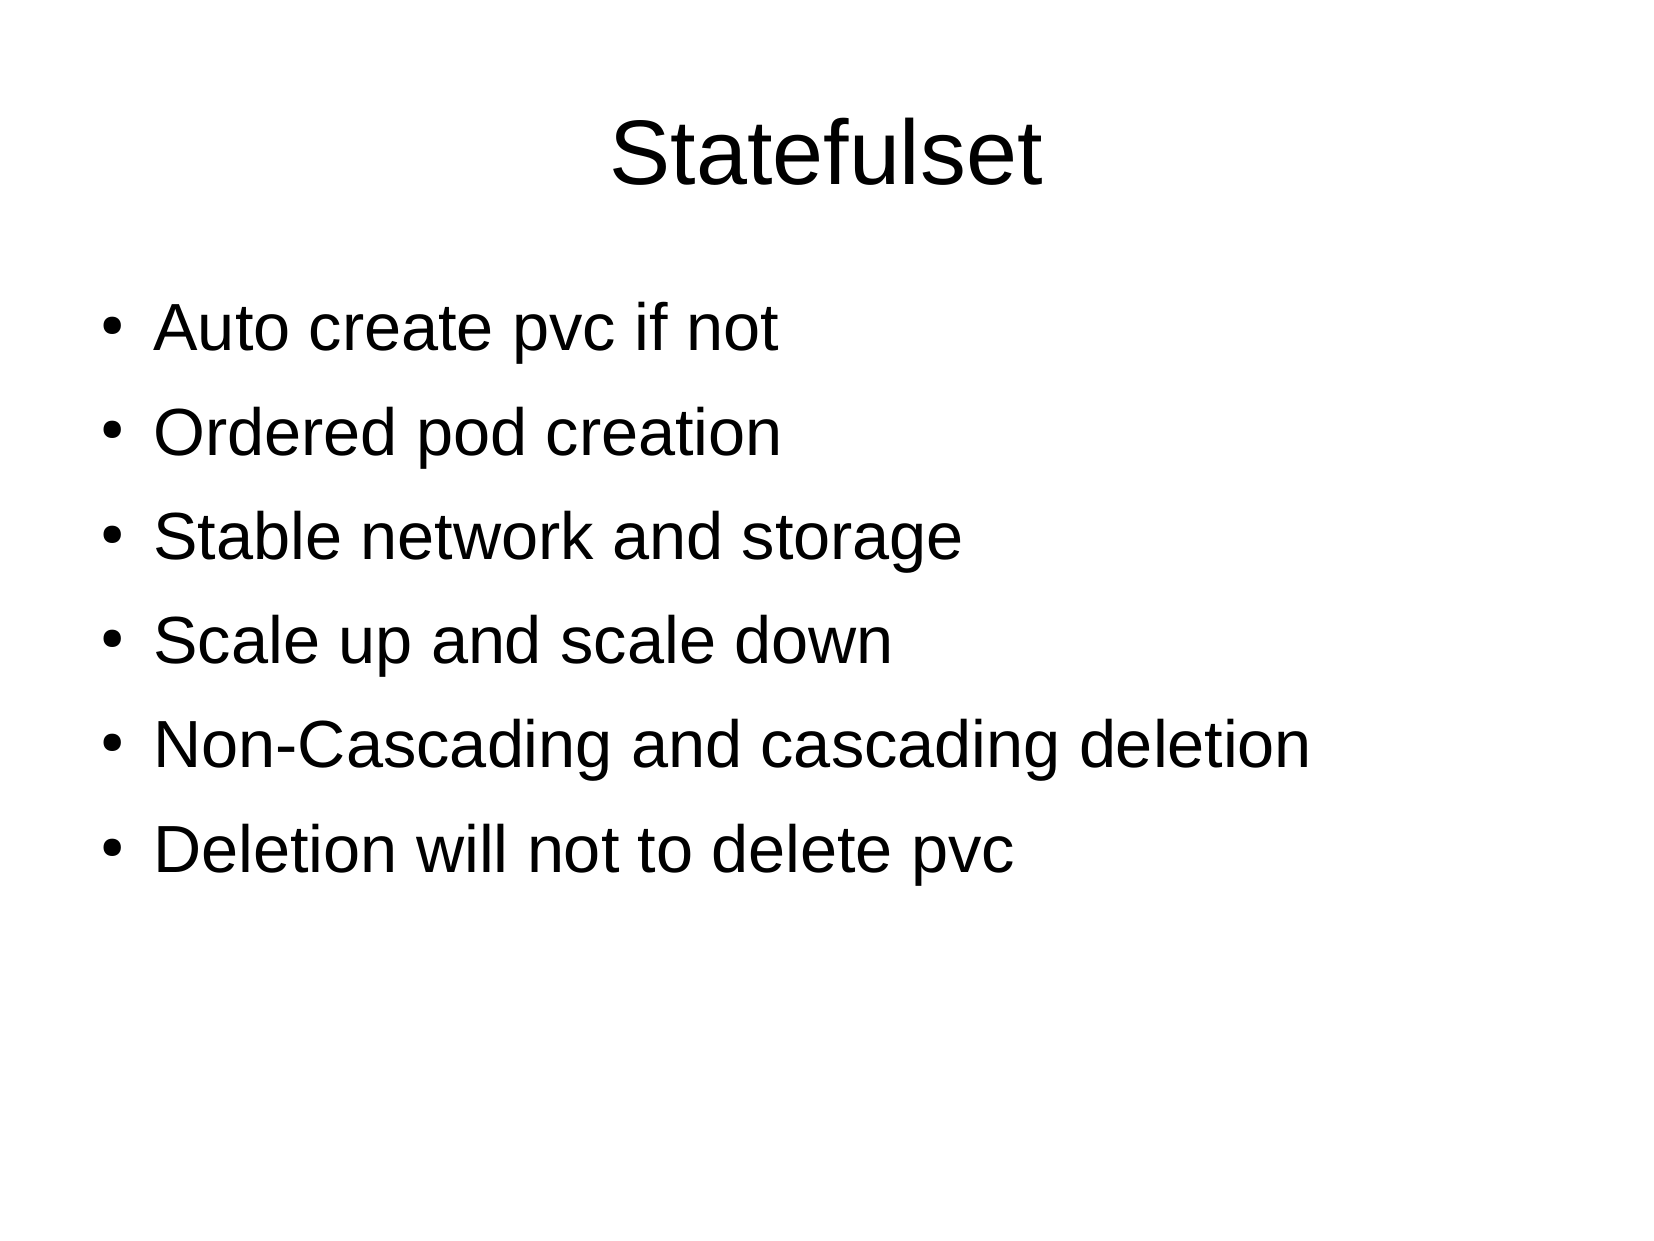

# Statefulset
Auto create pvc if not
Ordered pod creation
Stable network and storage
Scale up and scale down
Non-Cascading and cascading deletion
Deletion will not to delete pvc